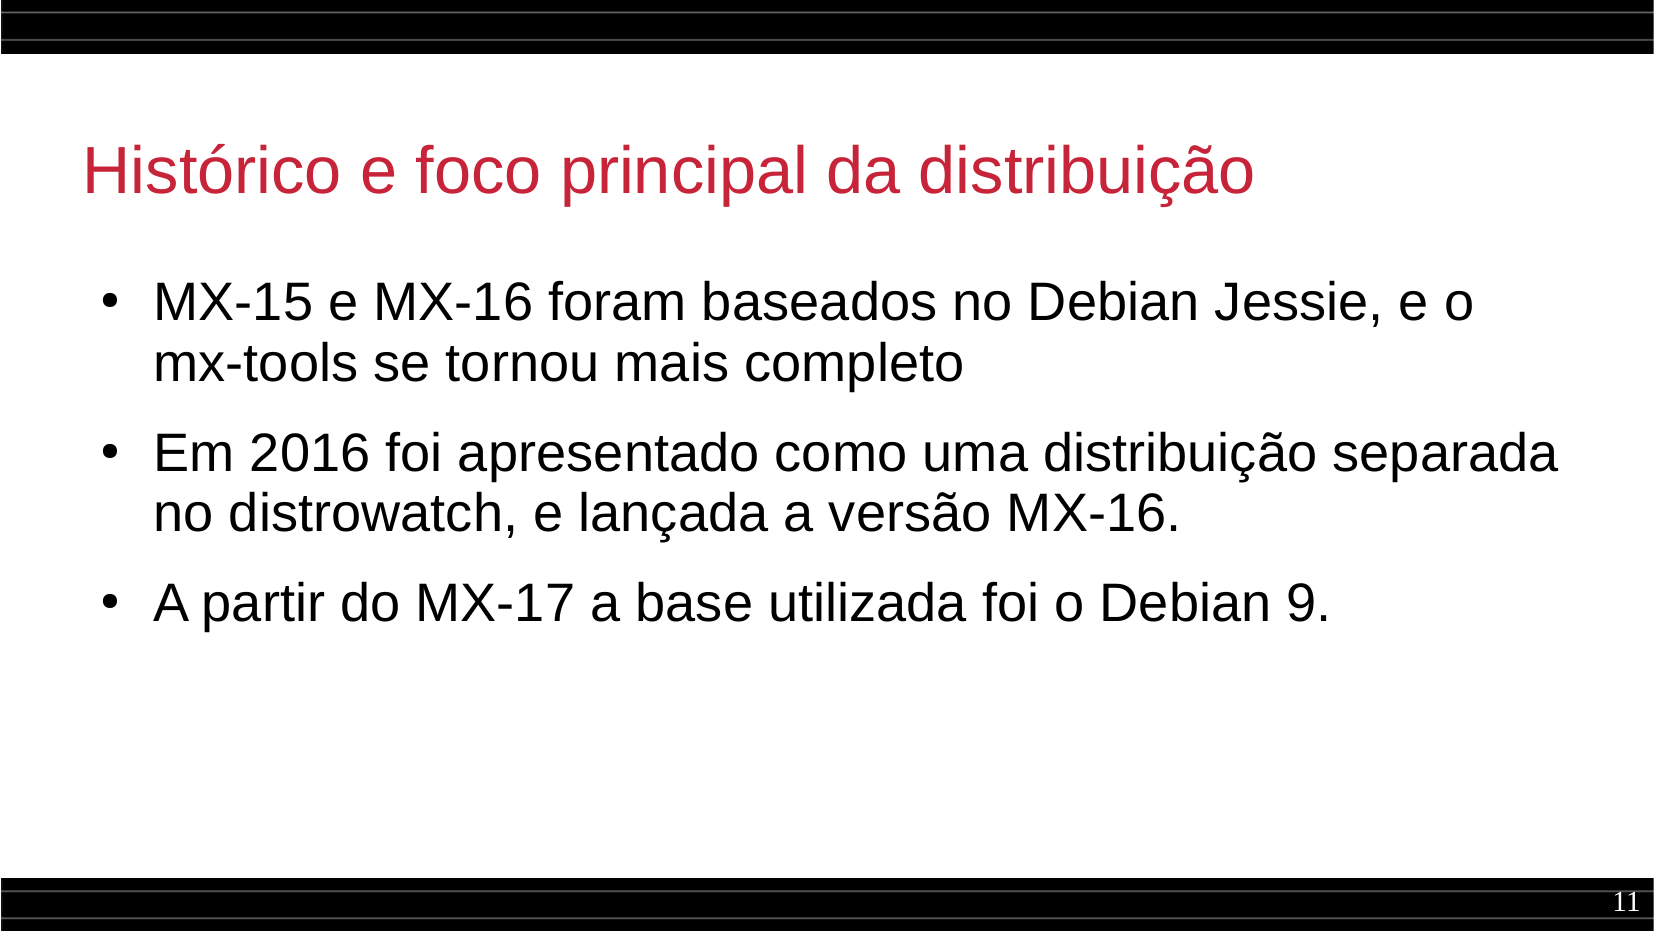

# Histórico e foco principal da distribuição
MX-15 e MX-16 foram baseados no Debian Jessie, e o mx-tools se tornou mais completo
Em 2016 foi apresentado como uma distribuição separada no distrowatch, e lançada a versão MX-16.
A partir do MX-17 a base utilizada foi o Debian 9.